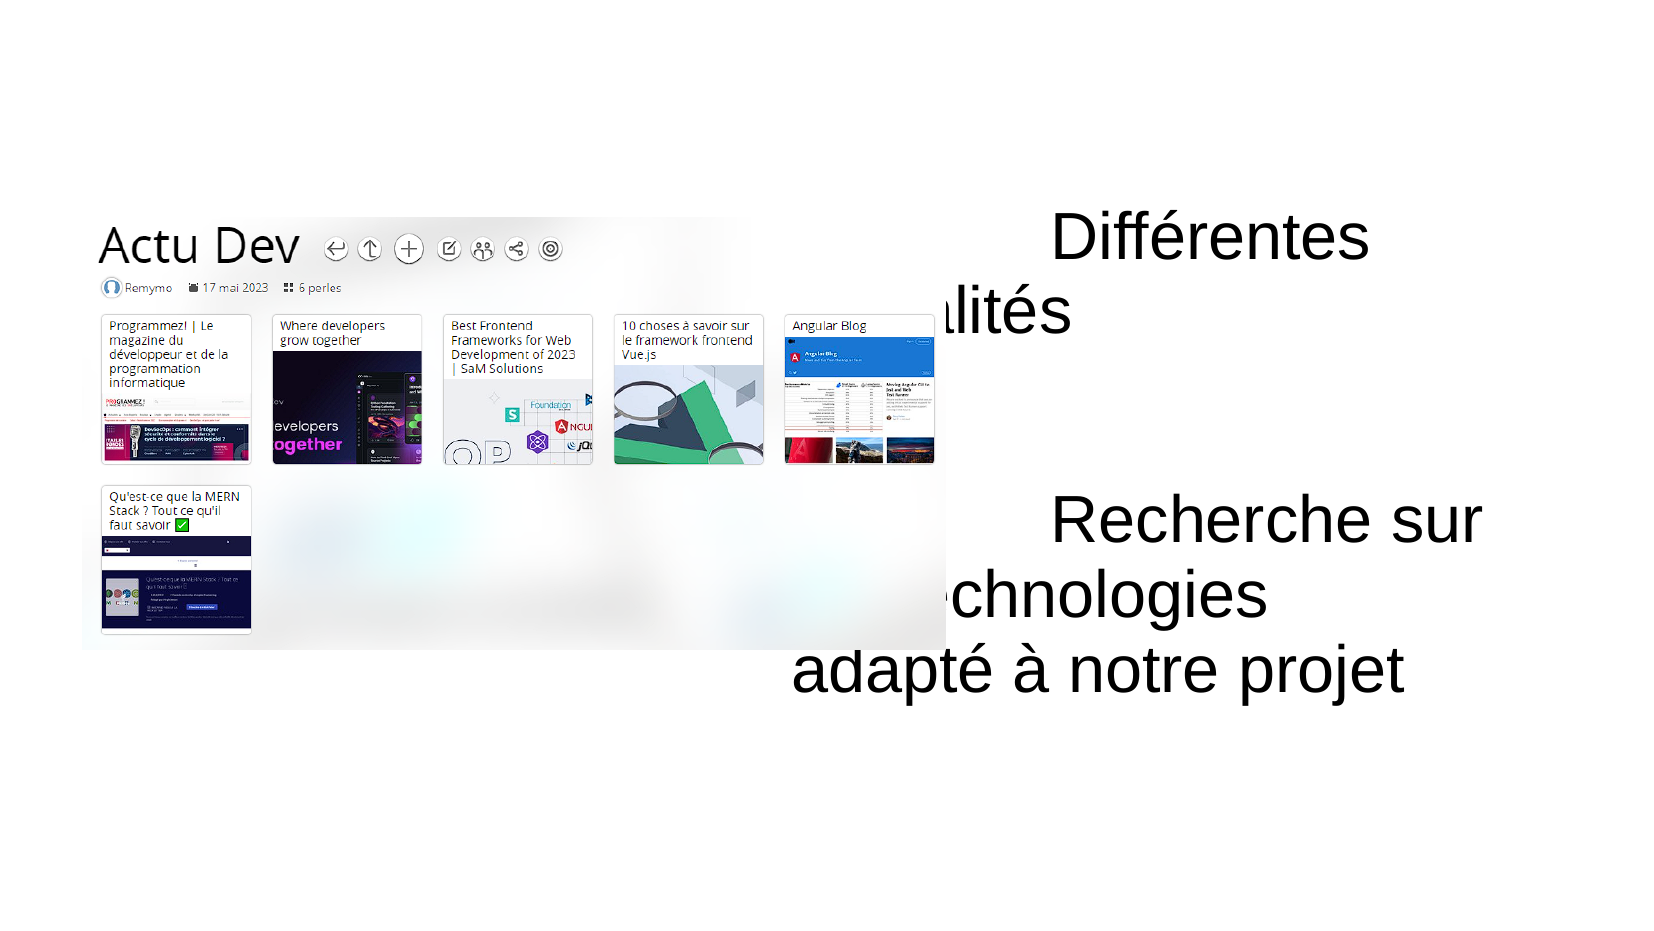

#
 Différentes actualités
 Recherche sur les technologies 	 adapté à notre projet